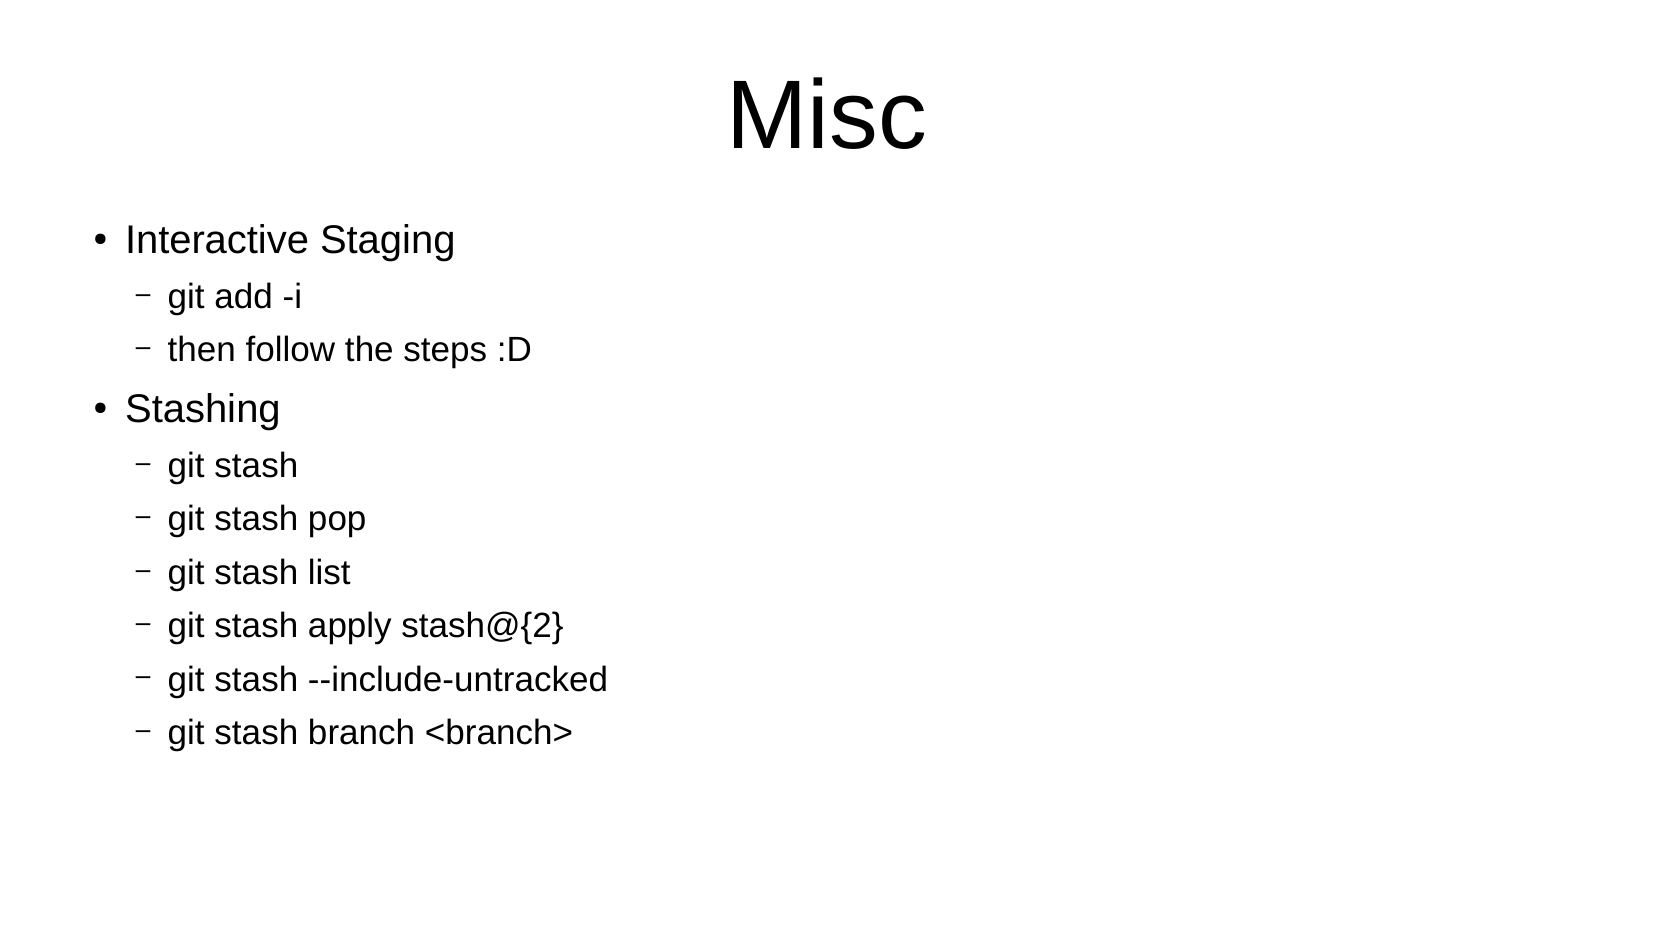

# Misc
Interactive Staging
git add -i
then follow the steps :D
Stashing
git stash
git stash pop
git stash list
git stash apply stash@{2}
git stash --include-untracked
git stash branch <branch>